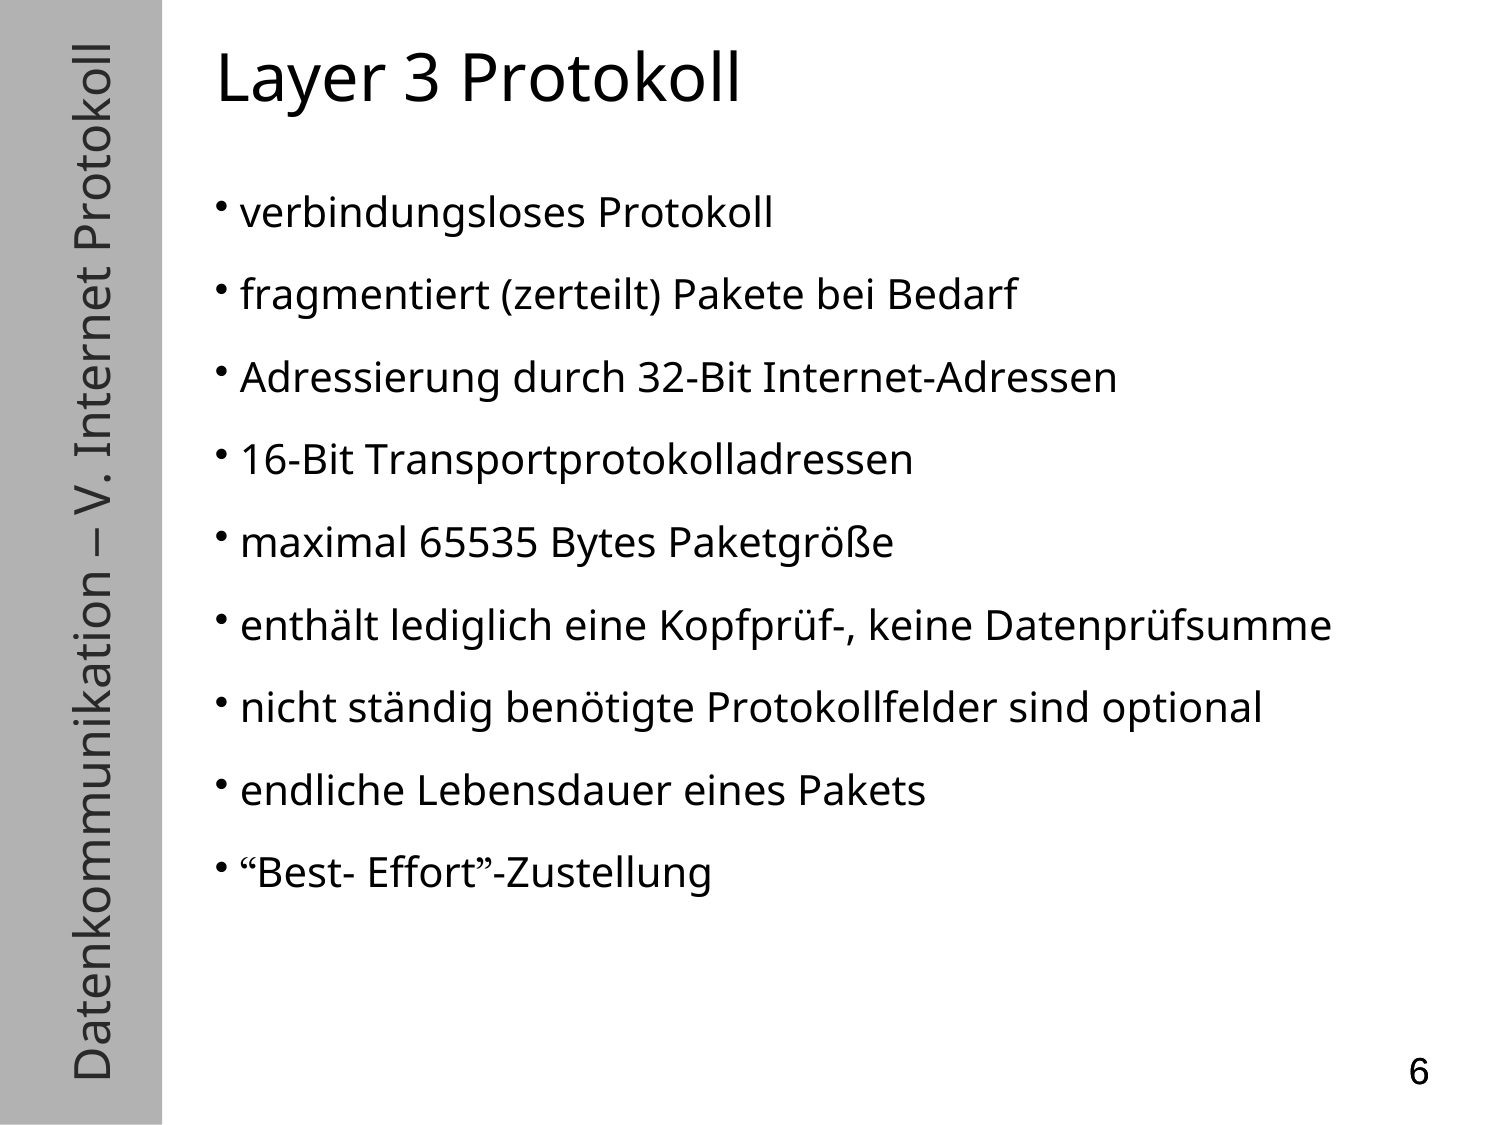

Layer 3 Protokoll
 verbindungsloses Protokoll
 fragmentiert (zerteilt) Pakete bei Bedarf
 Adressierung durch 32-Bit Internet-Adressen
 16-Bit Transportprotokolladressen
 maximal 65535 Bytes Paketgröße
 enthält lediglich eine Kopfprüf-, keine Datenprüfsumme
 nicht ständig benötigte Protokollfelder sind optional
 endliche Lebensdauer eines Pakets
 “Best- Effort”-Zustellung
Datenkommunikation – V. Internet Protokoll